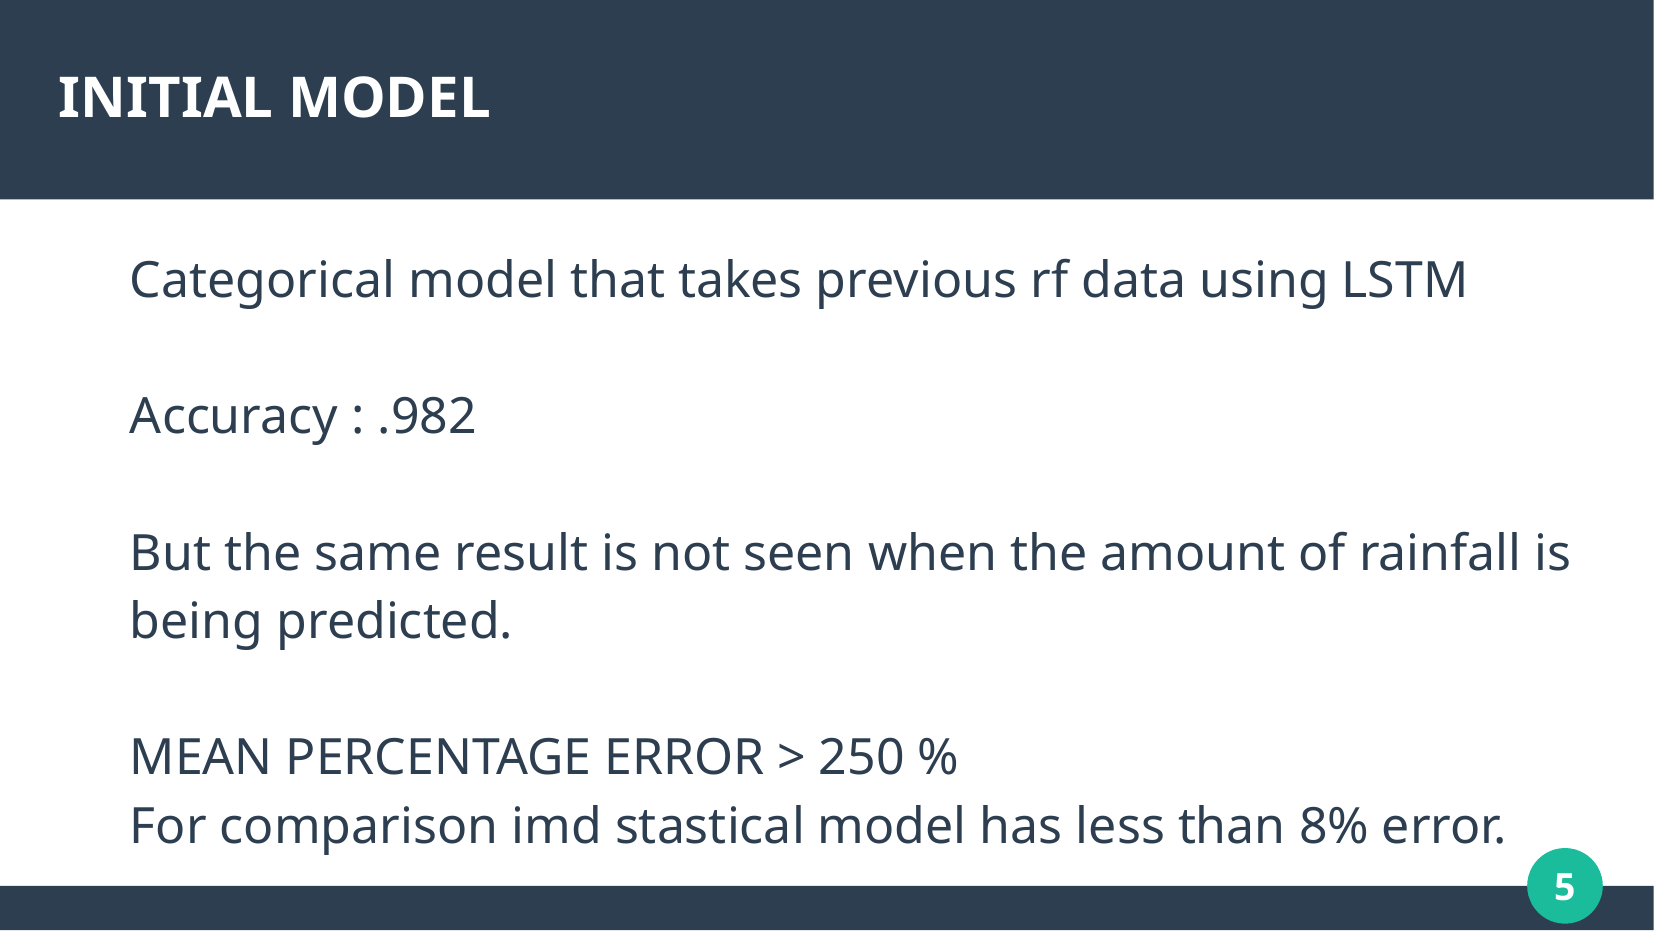

# INITIAL MODEL
Categorical model that takes previous rf data using LSTM
Accuracy : .982
But the same result is not seen when the amount of rainfall is being predicted.
MEAN PERCENTAGE ERROR > 250 %
For comparison imd stastical model has less than 8% error.